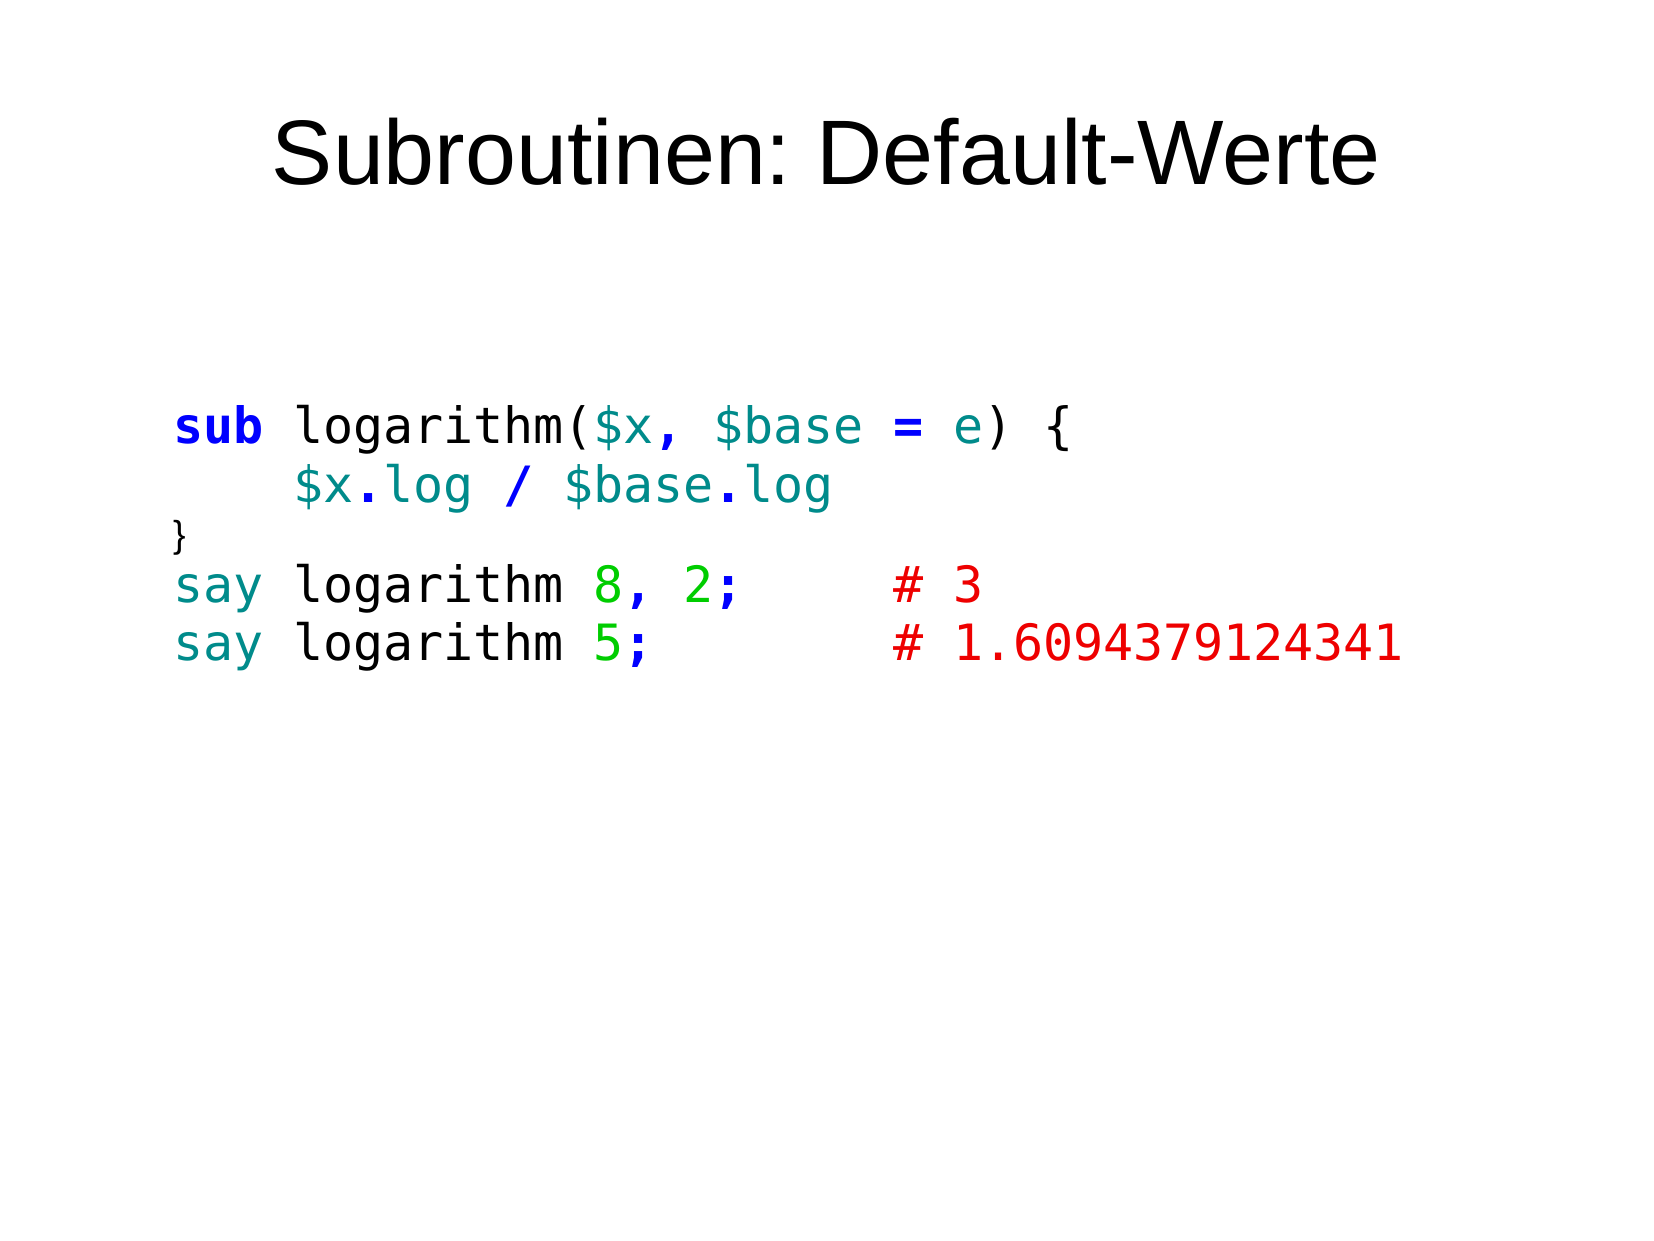

# Subroutinen: Default-Werte
sub logarithm($x, $base = e) {
 $x.log / $base.log
}
say logarithm 8, 2; # 3
say logarithm 5; # 1.6094379124341